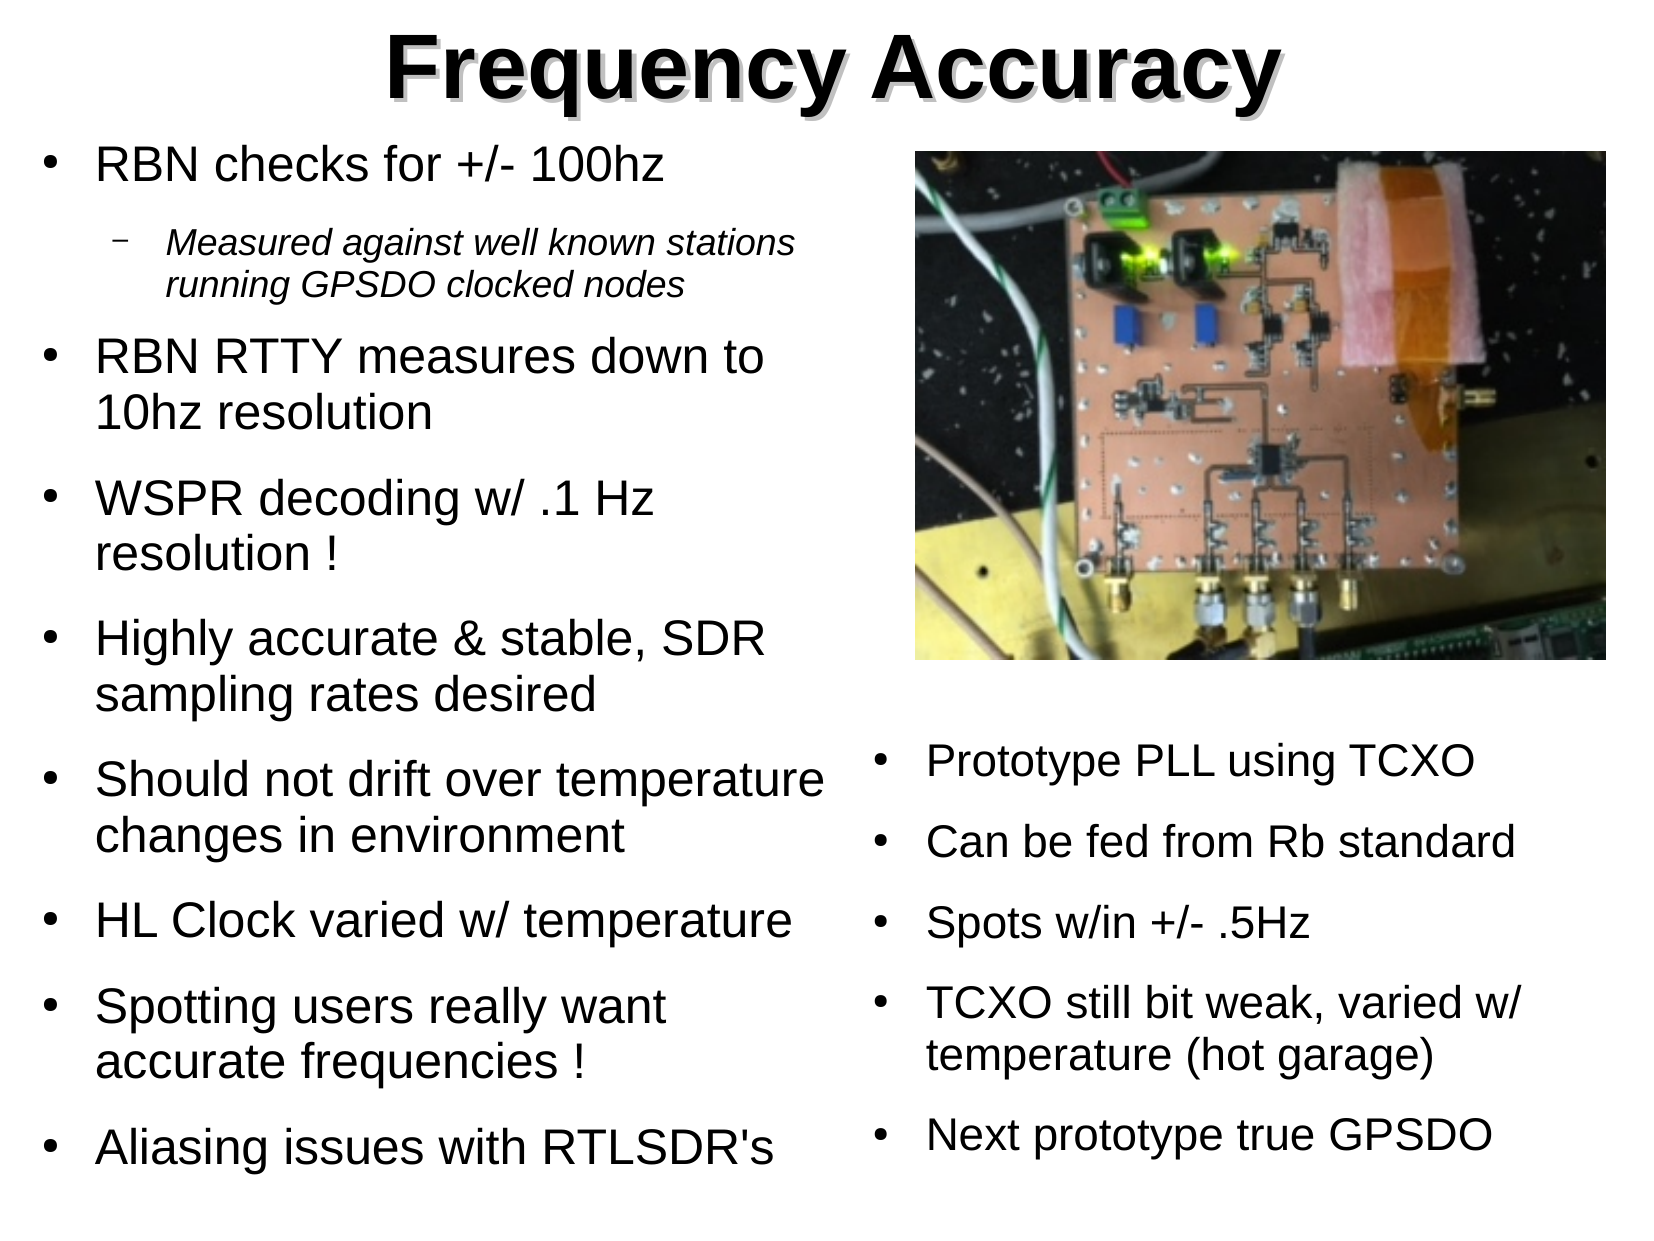

# Frequency Accuracy
RBN checks for +/- 100hz
Measured against well known stations running GPSDO clocked nodes
RBN RTTY measures down to 10hz resolution
WSPR decoding w/ .1 Hz resolution !
Highly accurate & stable, SDR sampling rates desired
Should not drift over temperature changes in environment
HL Clock varied w/ temperature
Spotting users really want accurate frequencies !
Aliasing issues with RTLSDR's
Prototype PLL using TCXO
Can be fed from Rb standard
Spots w/in +/- .5Hz
TCXO still bit weak, varied w/ temperature (hot garage)
Next prototype true GPSDO